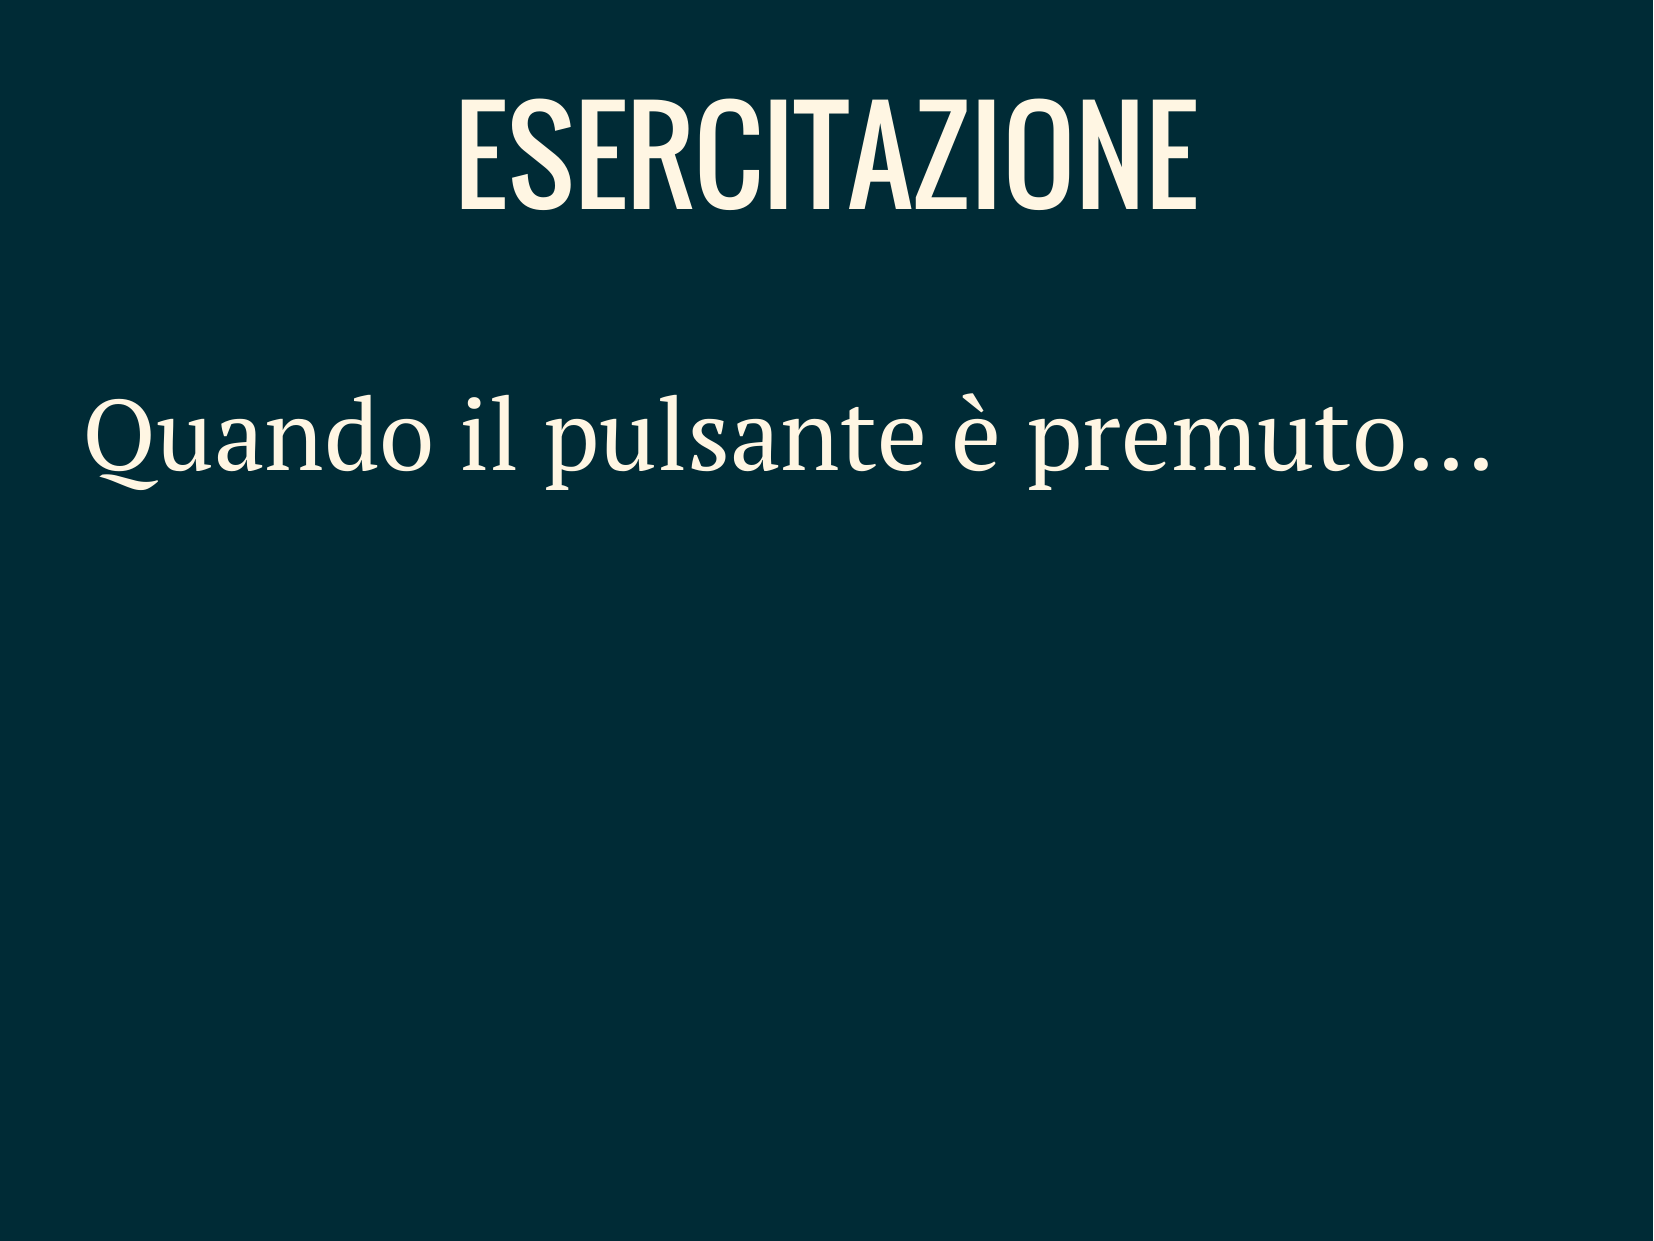

# Esercitazione
Quando il pulsante è premuto...